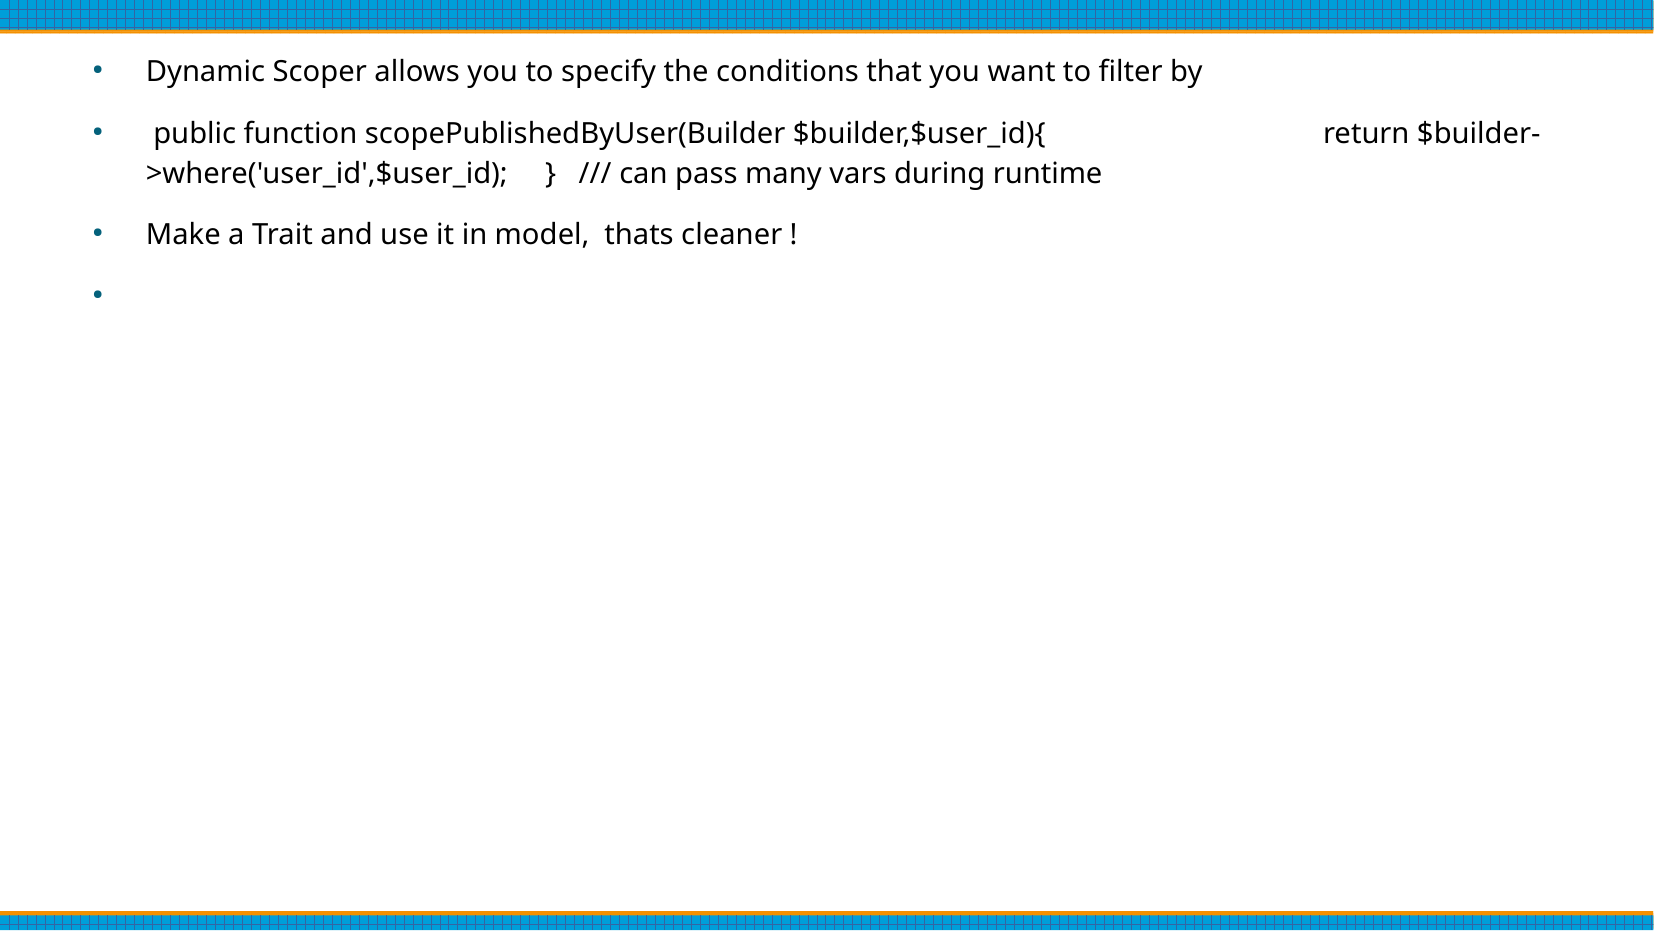

# Dynamic Scoper allows you to specify the conditions that you want to filter by
 public function scopePublishedByUser(Builder $builder,$user_id){ return $builder->where('user_id',$user_id); } /// can pass many vars during runtime
Make a Trait and use it in model, thats cleaner !